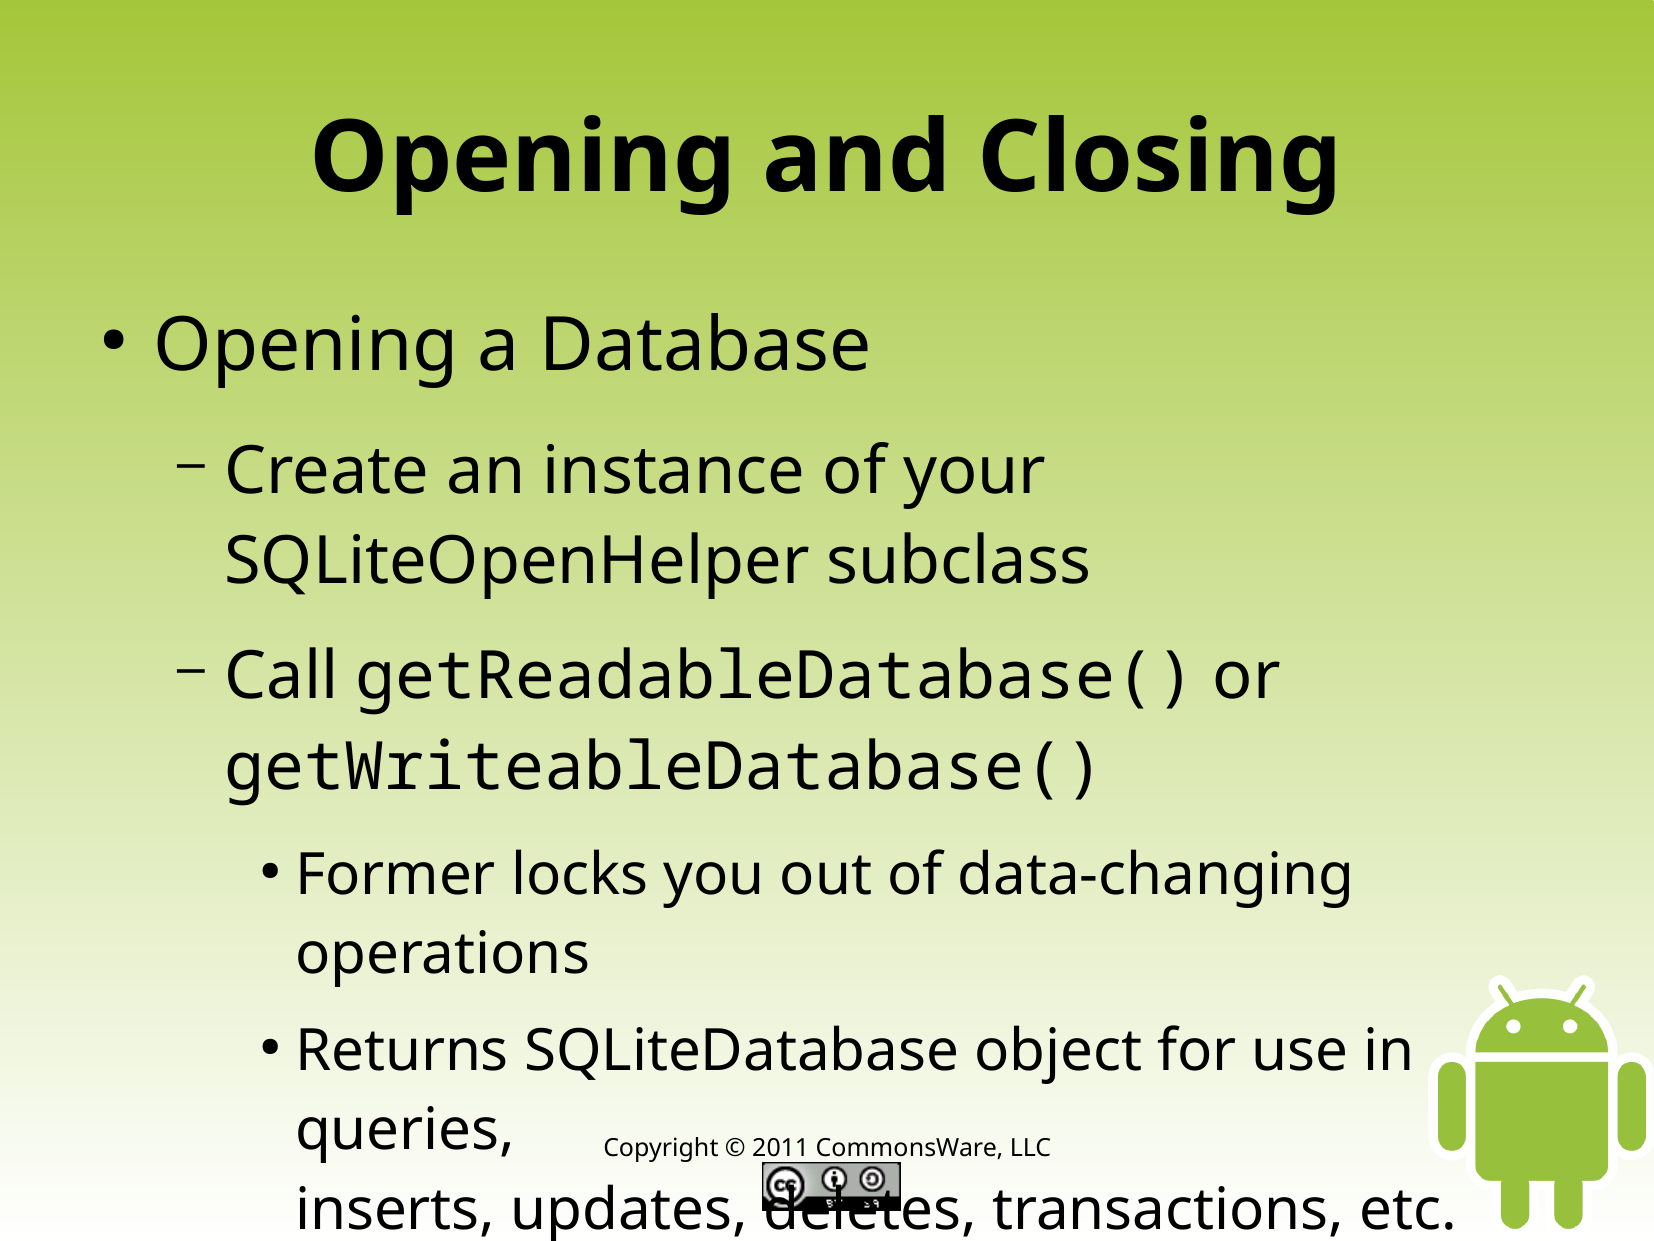

# Opening and Closing
Opening a Database
Create an instance of your SQLiteOpenHelper subclass
Call getReadableDatabase() or getWriteableDatabase()
Former locks you out of data-changing operations
Returns SQLiteDatabase object for use in queries,
inserts, updates, deletes, transactions, etc.